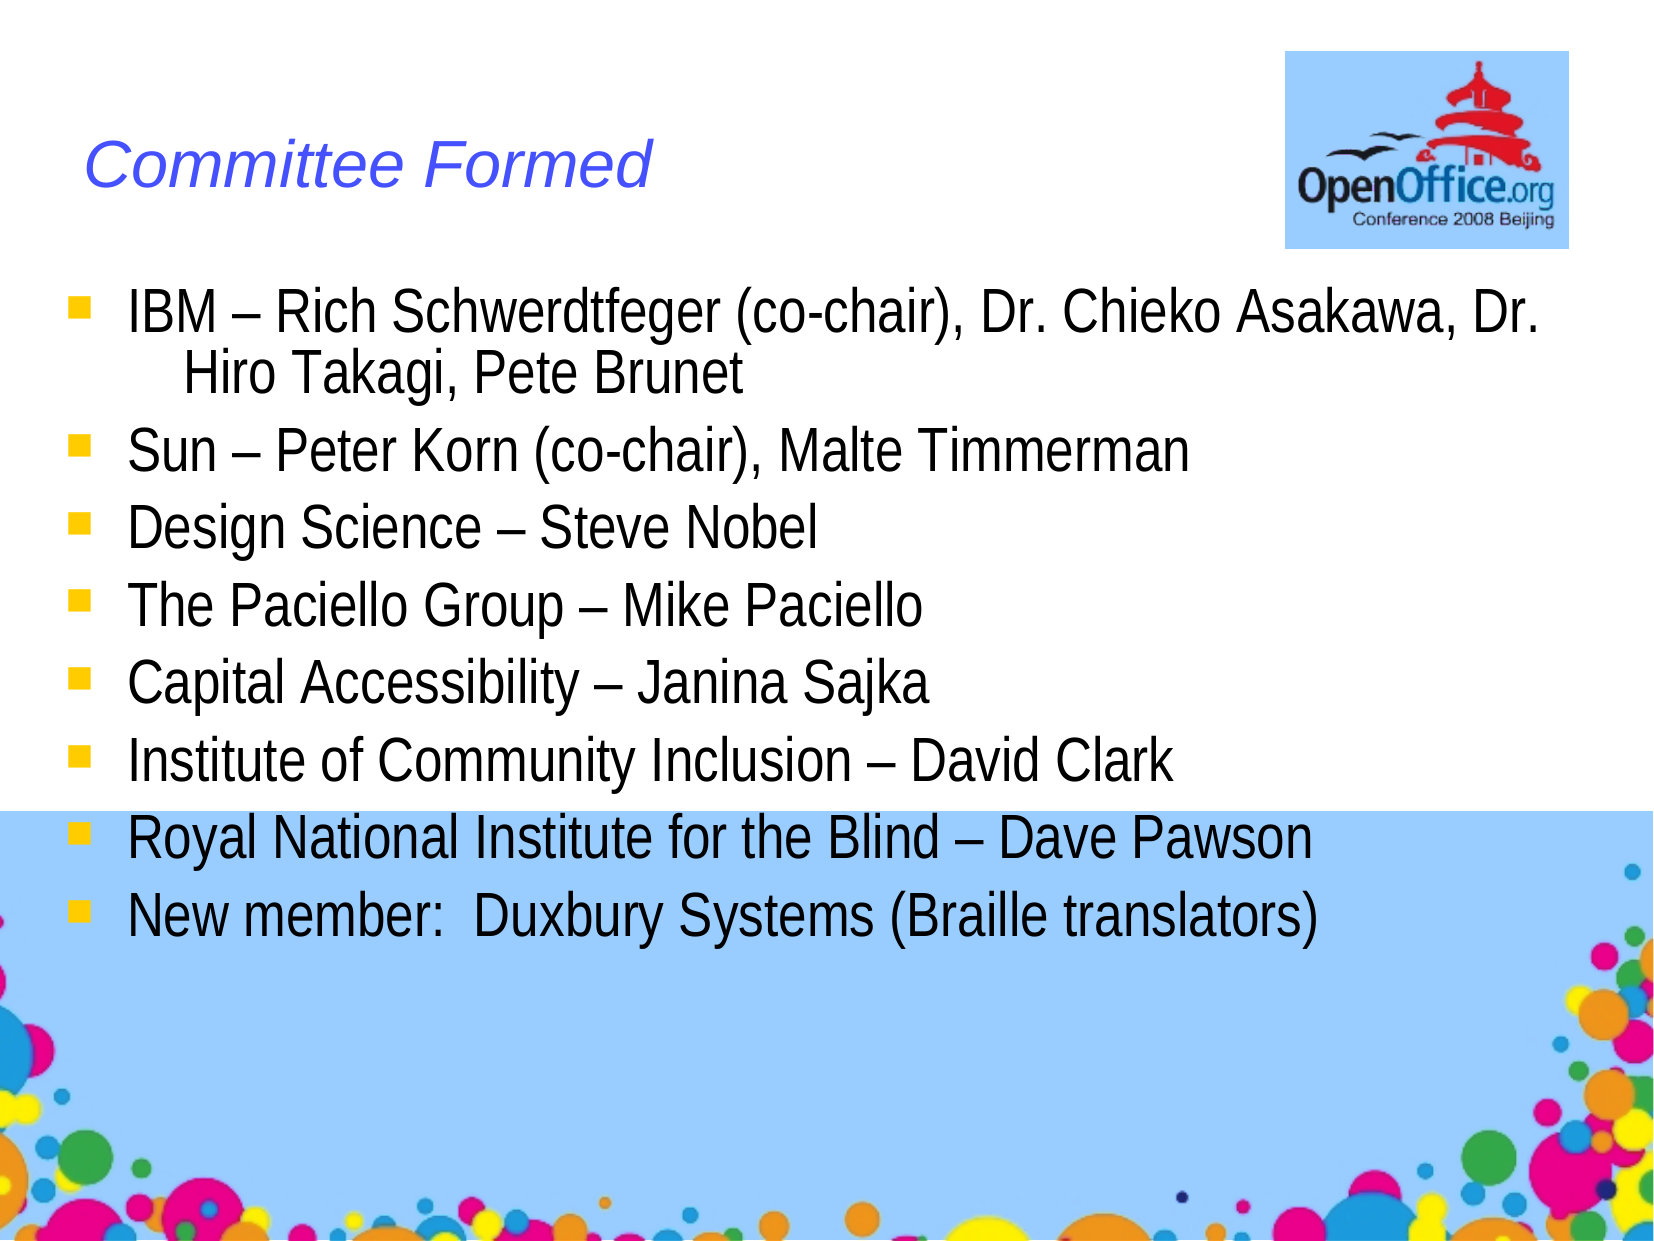

# Committee Formed
IBM – Rich Schwerdtfeger (co-chair), Dr. Chieko Asakawa, Dr. Hiro Takagi, Pete Brunet
Sun – Peter Korn (co-chair), Malte Timmerman
Design Science – Steve Nobel
The Paciello Group – Mike Paciello
Capital Accessibility – Janina Sajka
Institute of Community Inclusion – David Clark
Royal National Institute for the Blind – Dave Pawson
New member: Duxbury Systems (Braille translators)